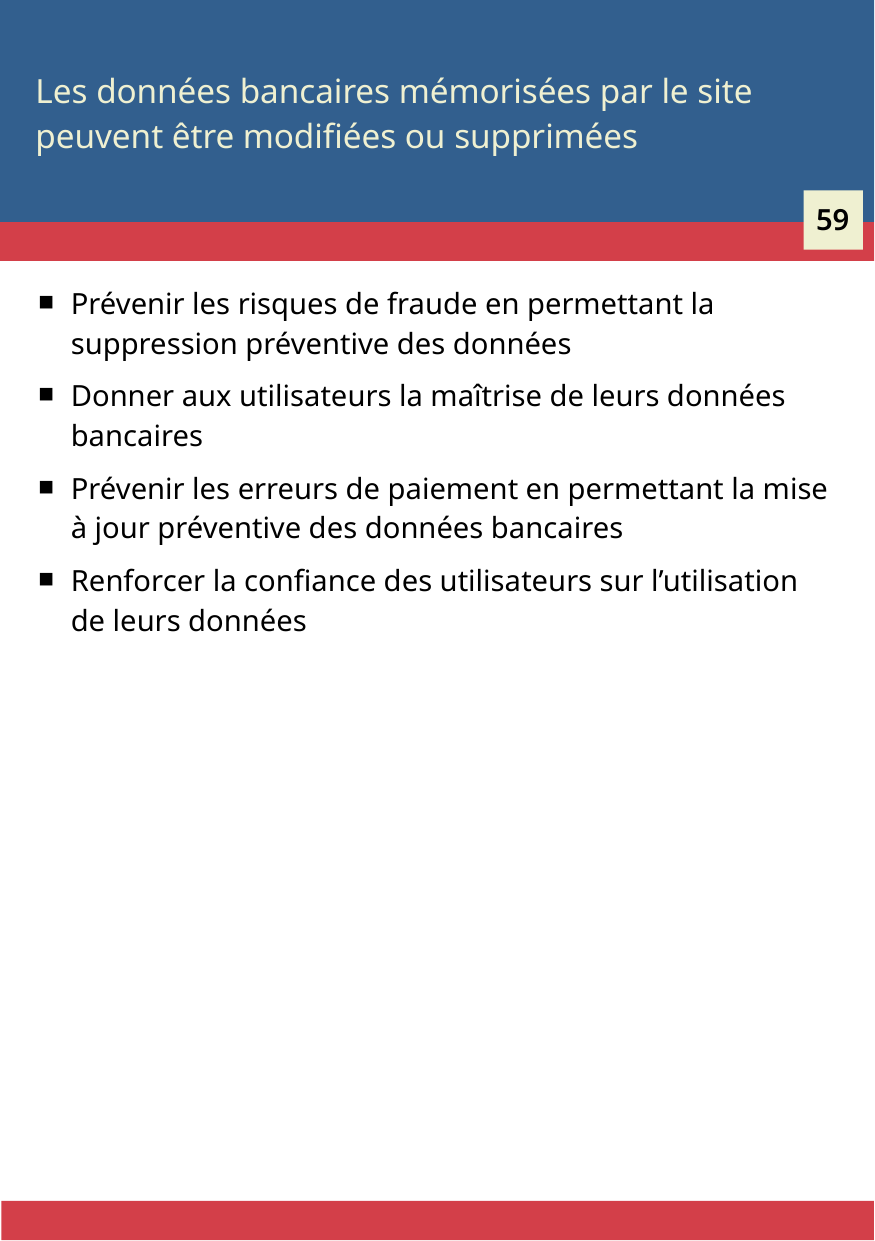

# Les données bancaires mémorisées par le site peuvent être modifiées ou supprimées
59
Prévenir les risques de fraude en permettant la suppression préventive des données
Donner aux utilisateurs la maîtrise de leurs données bancaires
Prévenir les erreurs de paiement en permettant la mise à jour préventive des données bancaires
Renforcer la confiance des utilisateurs sur l’utilisation de leurs données